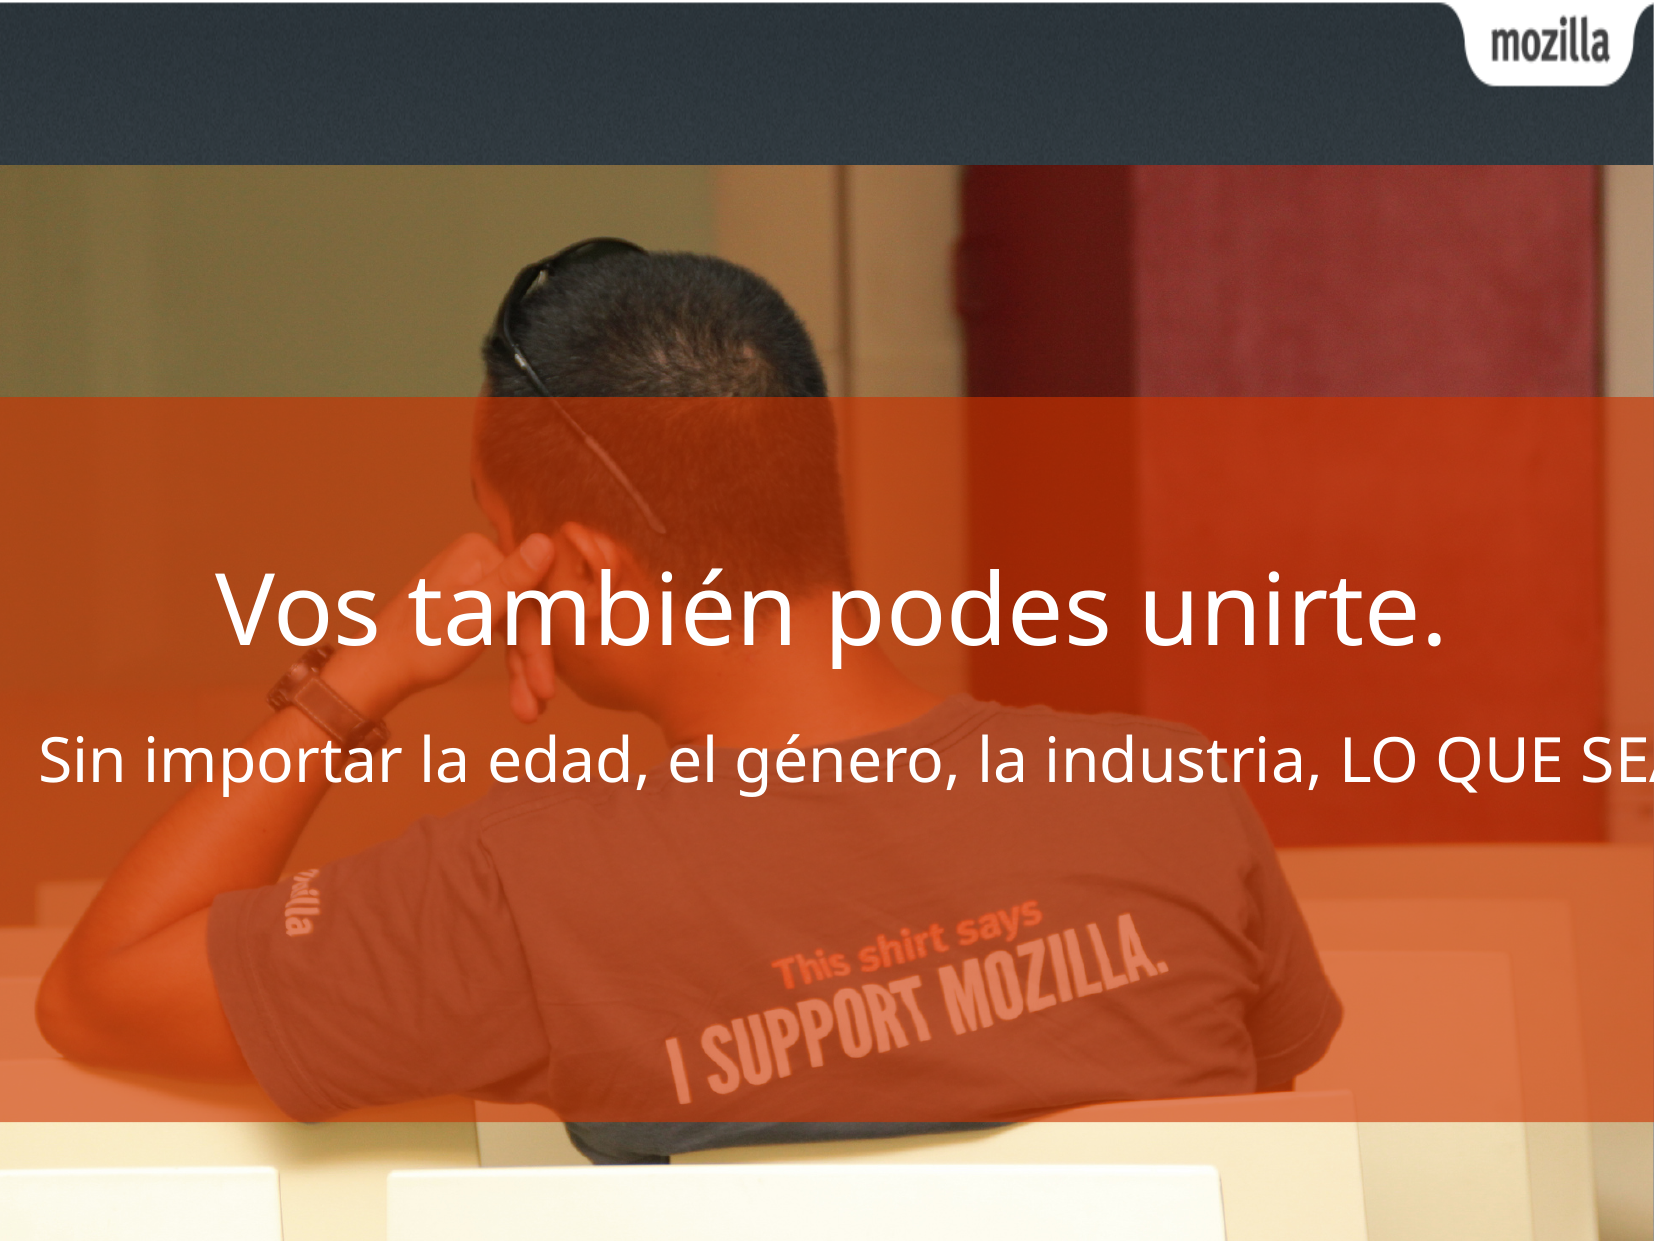

Vos también podes unirte.
Sin importar la edad, el género, la industria, LO QUE SEA!